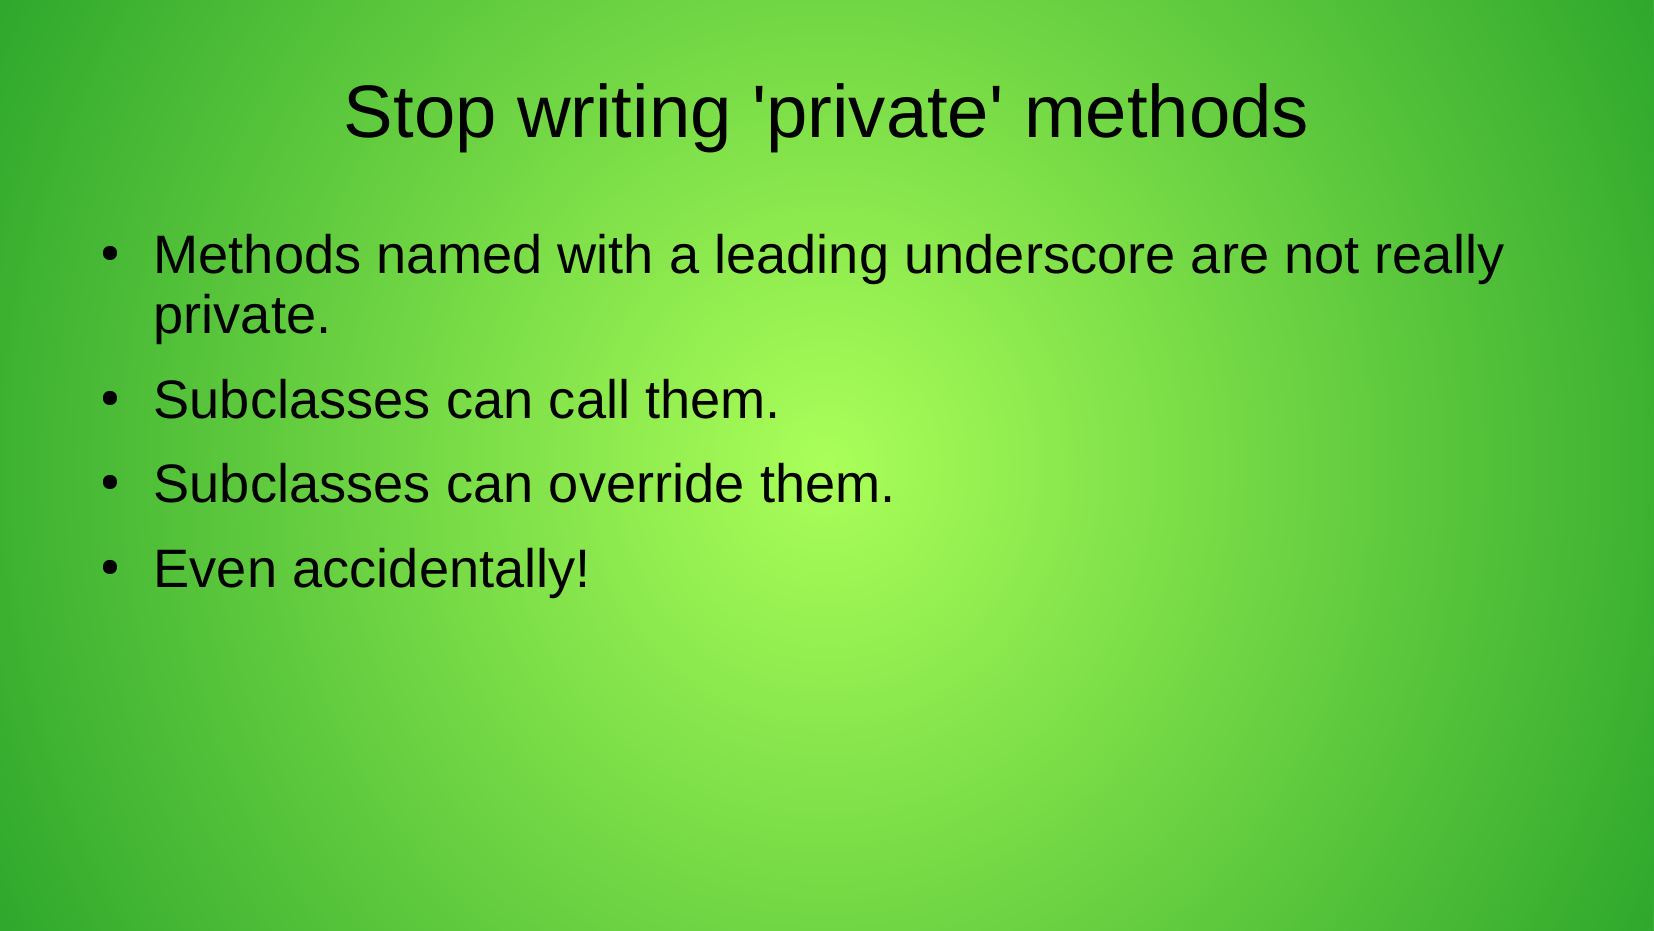

# Stop writing 'private' methods
Methods named with a leading underscore are not really private.
Subclasses can call them.
Subclasses can override them.
Even accidentally!